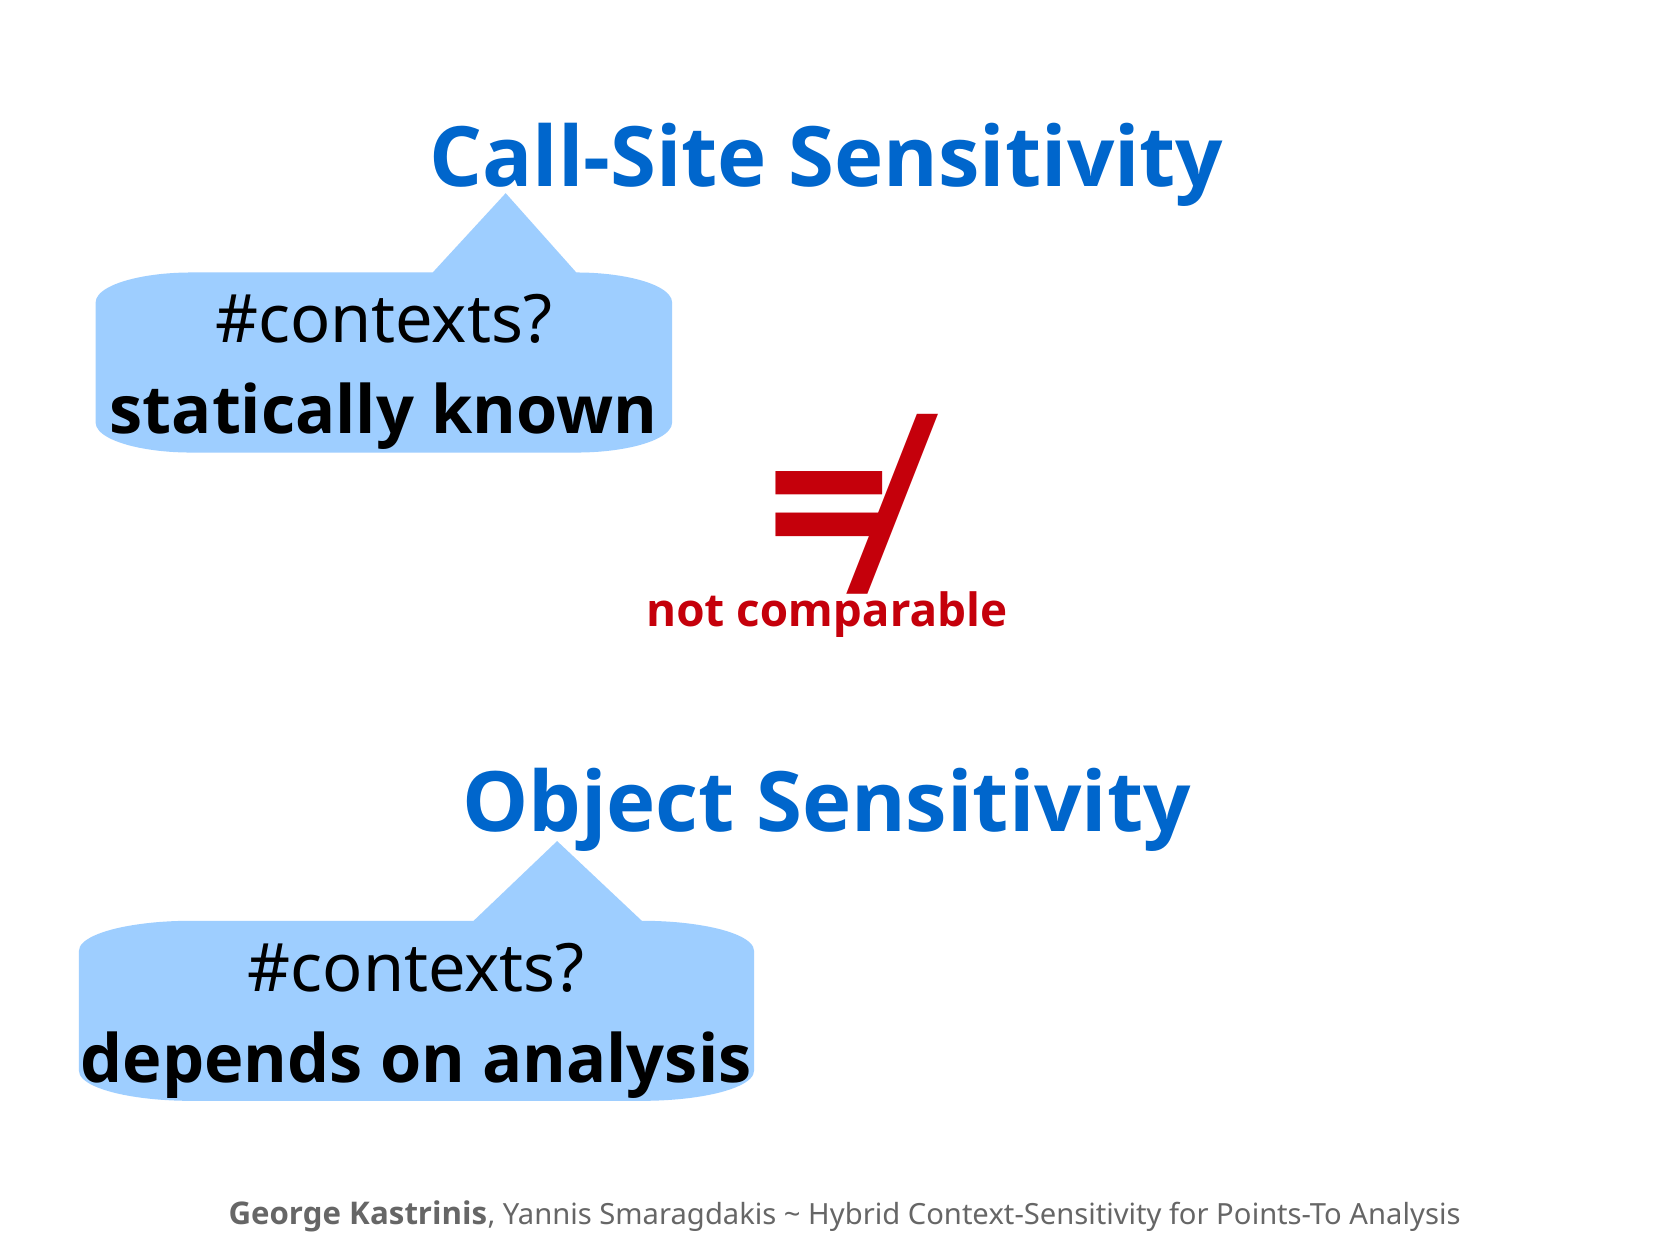

Call-Site Sensitivity
#contexts?
statically known
≠
not comparable
Object Sensitivity
#contexts?
depends on analysis